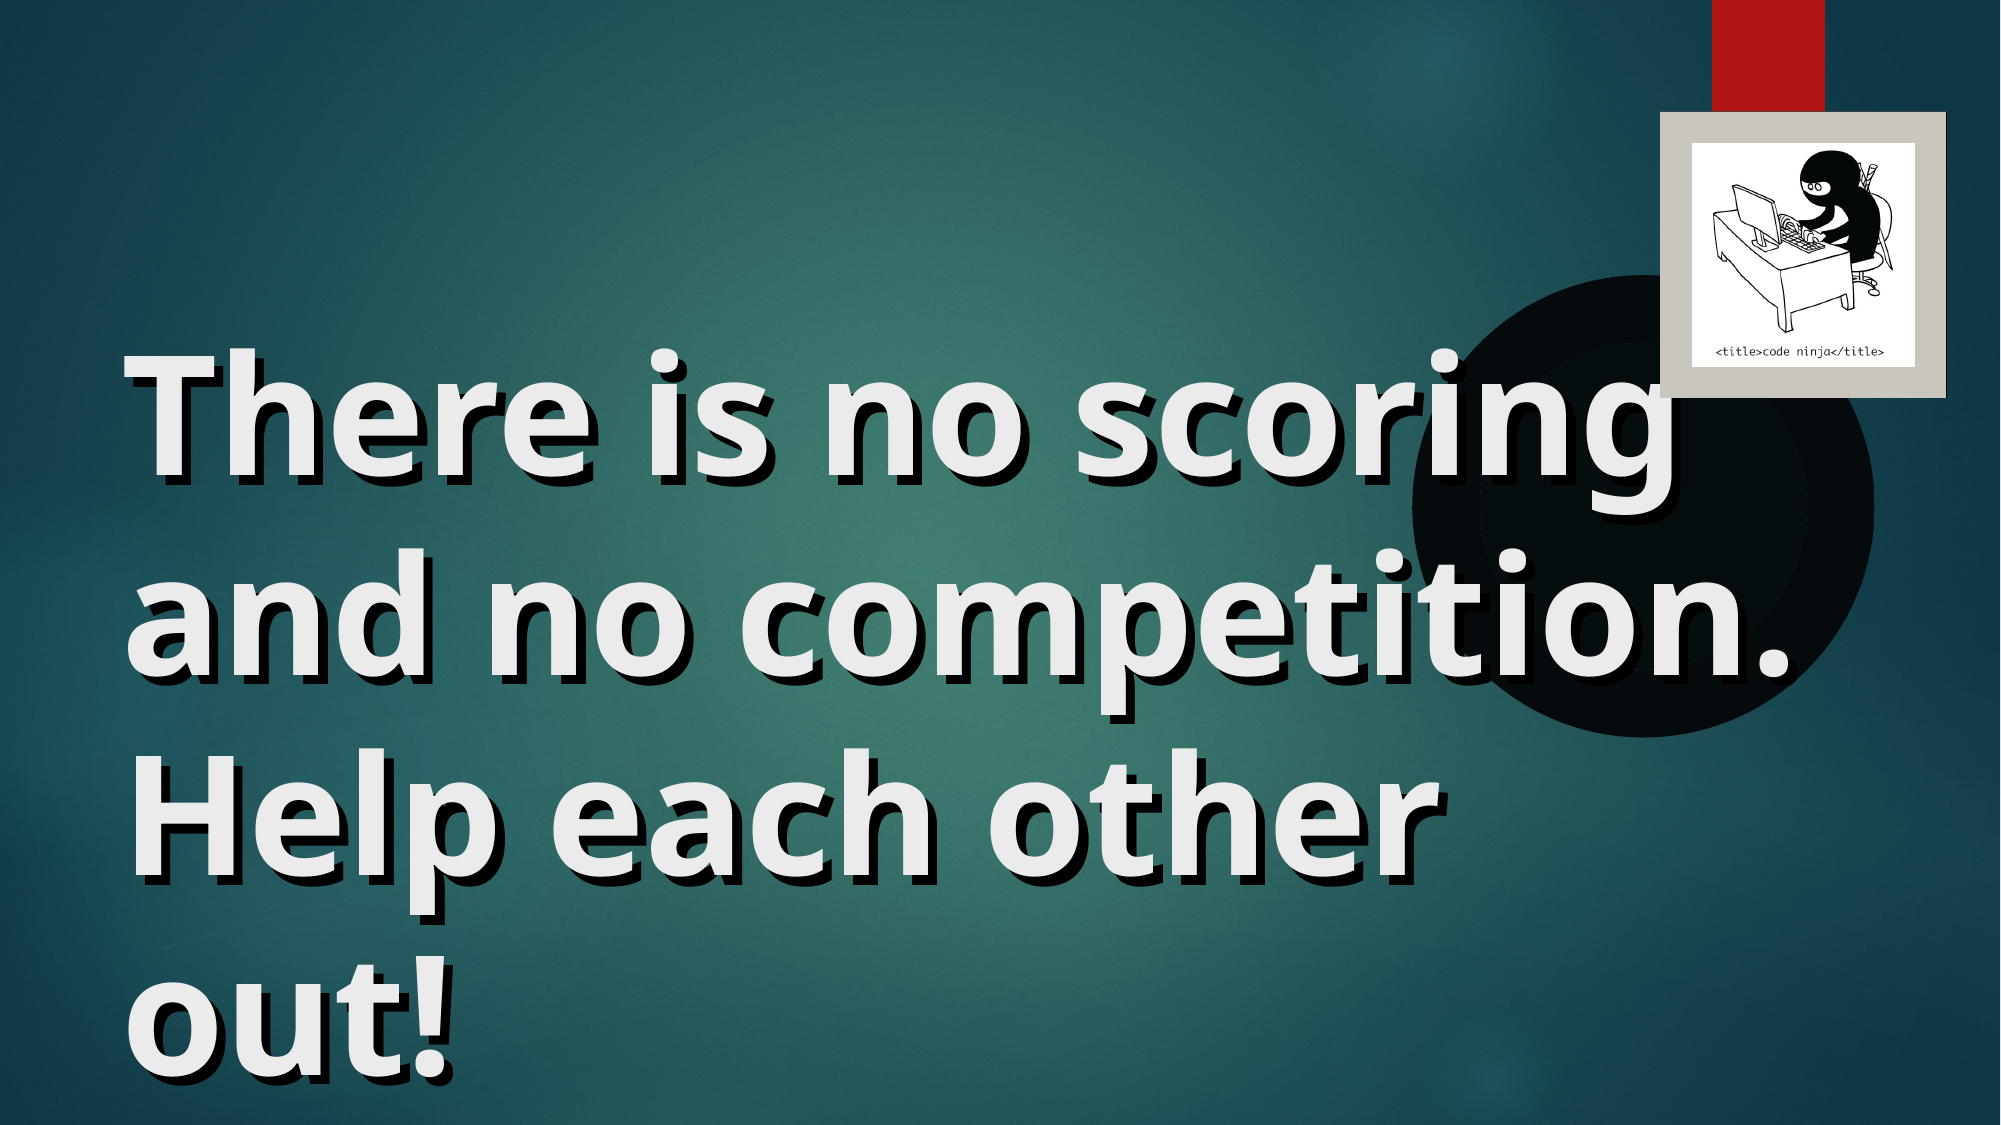

# There is no scoring and no competition. Help each other out!